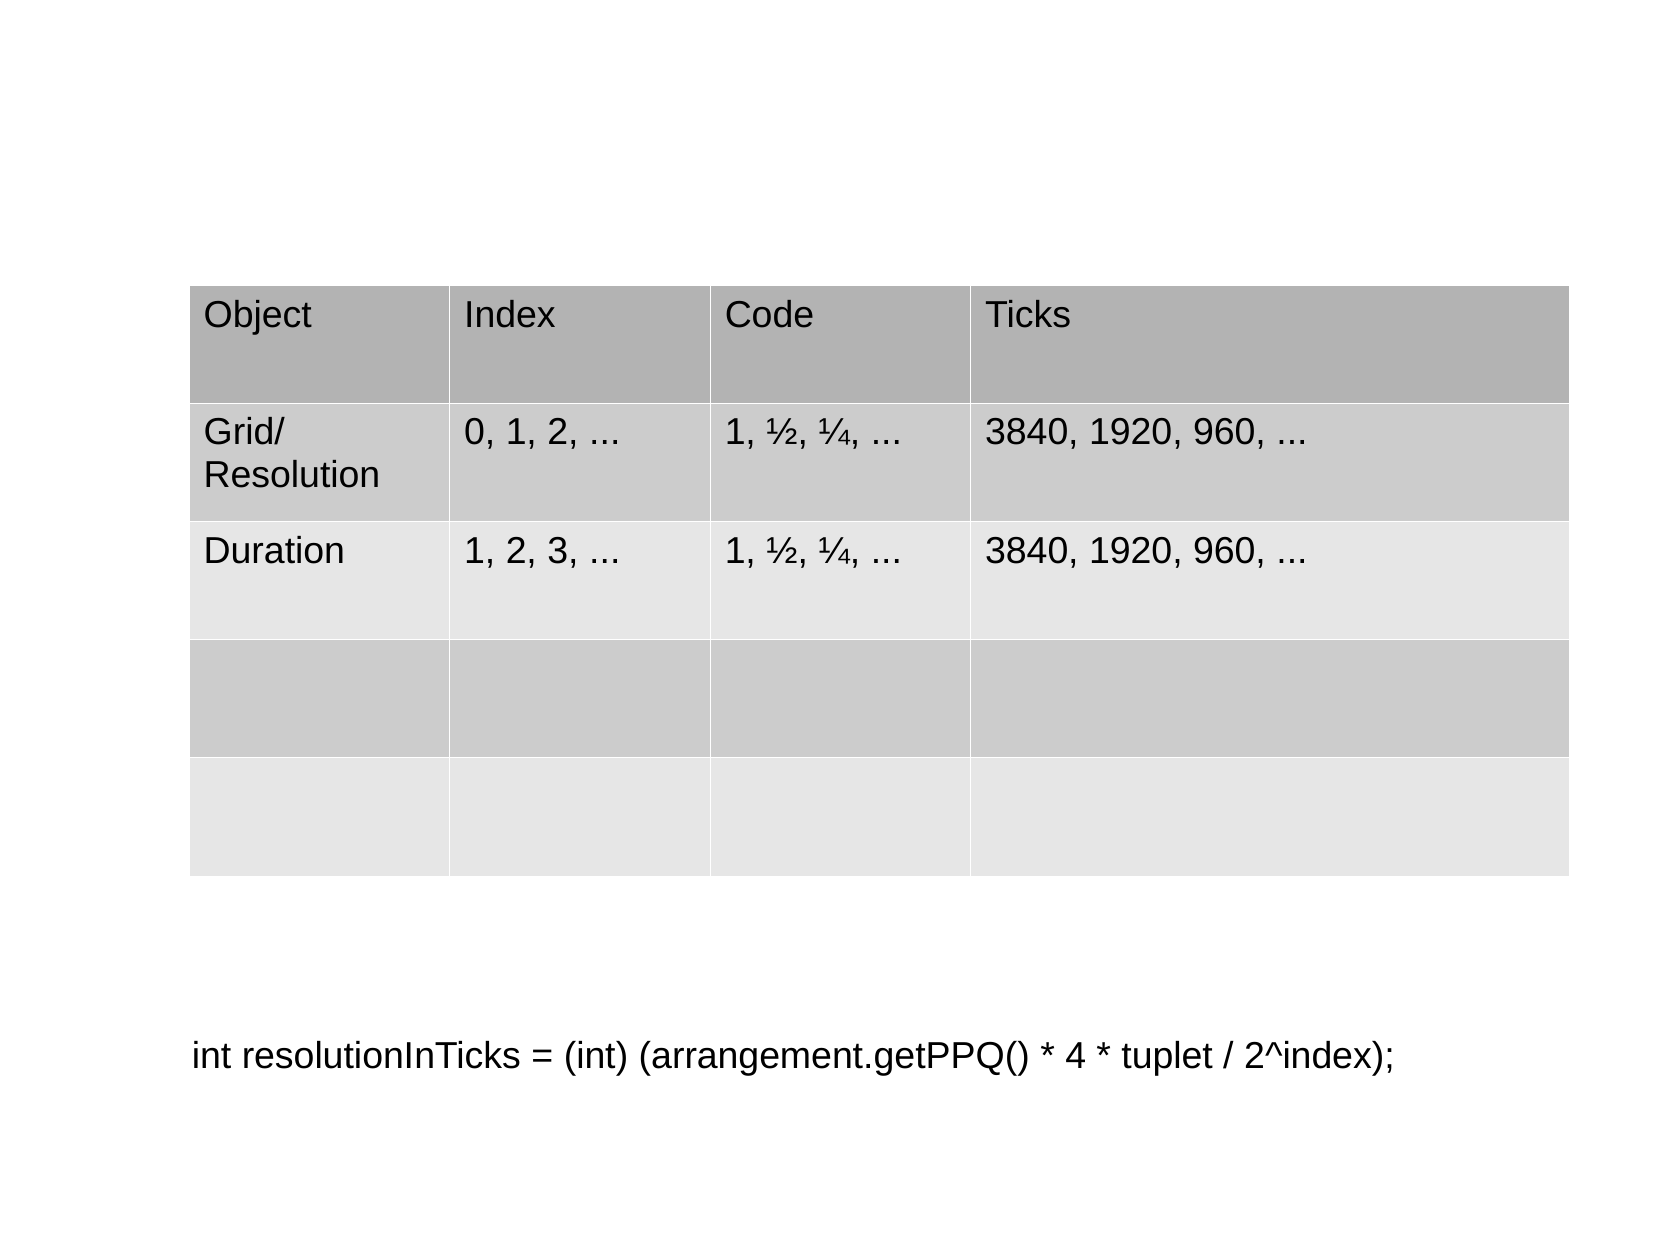

| Object | Index | Code | Ticks |
| --- | --- | --- | --- |
| Grid/ Resolution | 0, 1, 2, ... | 1, ½, ¼, ... | 3840, 1920, 960, ... |
| Duration | 1, 2, 3, ... | 1, ½, ¼, ... | 3840, 1920, 960, ... |
| | | | |
| | | | |
int resolutionInTicks = (int) (arrangement.getPPQ() * 4 * tuplet / 2^index);